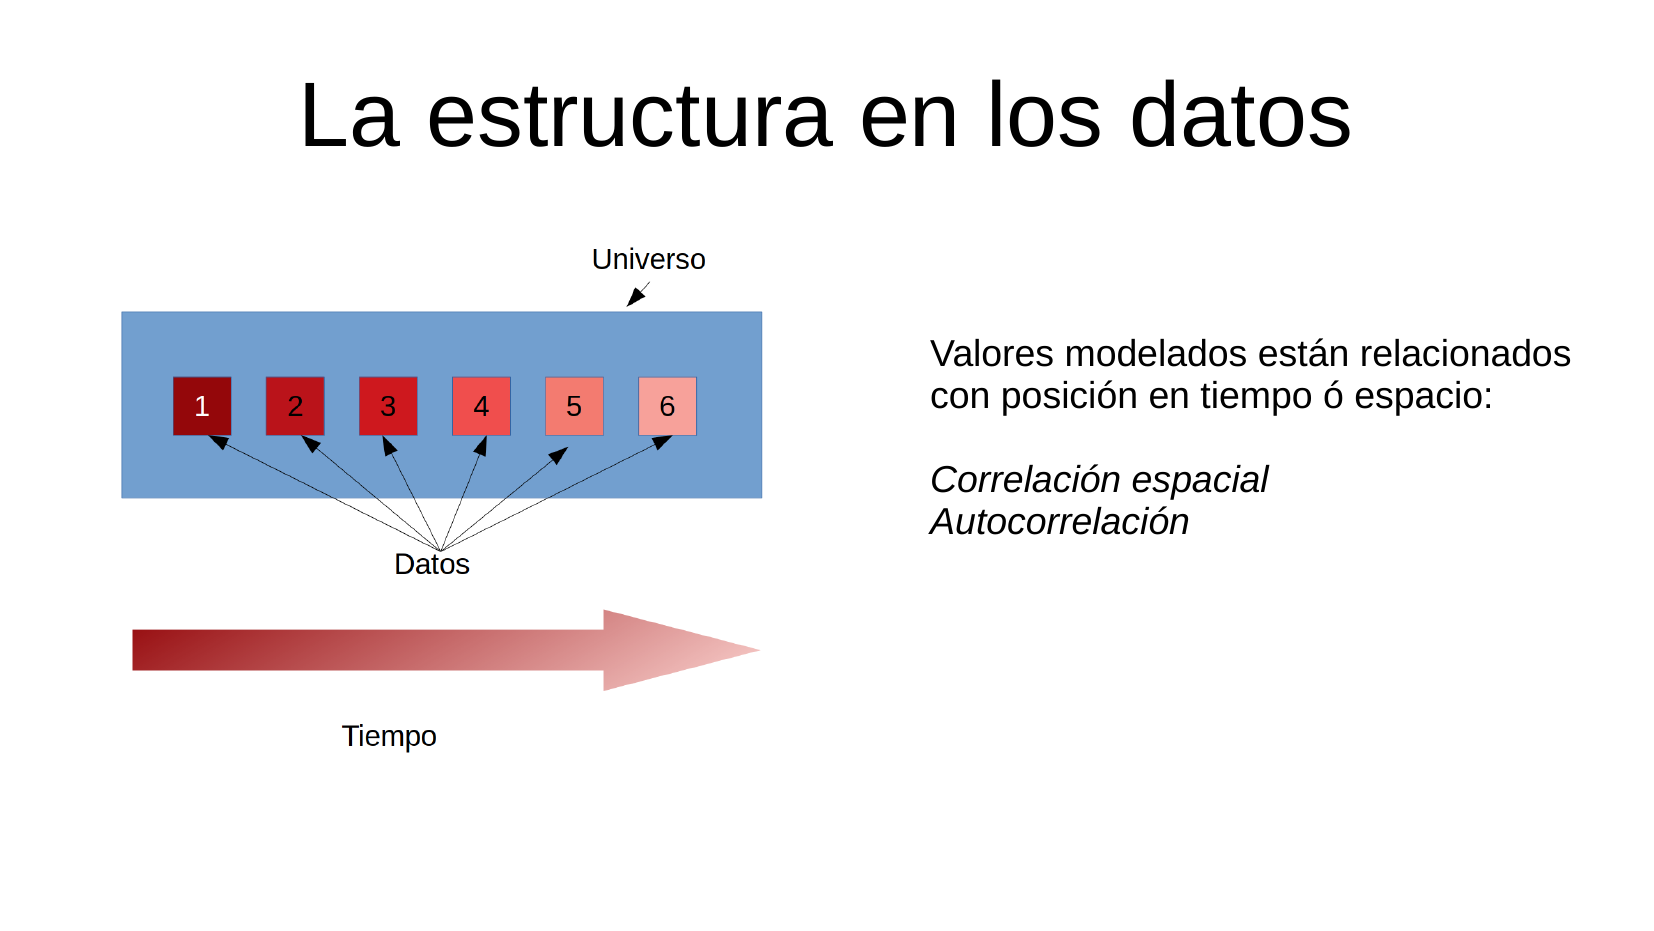

# La estructura en los datos
Valores modelados están relacionados
con posición en tiempo ó espacio:
Correlación espacial
Autocorrelación